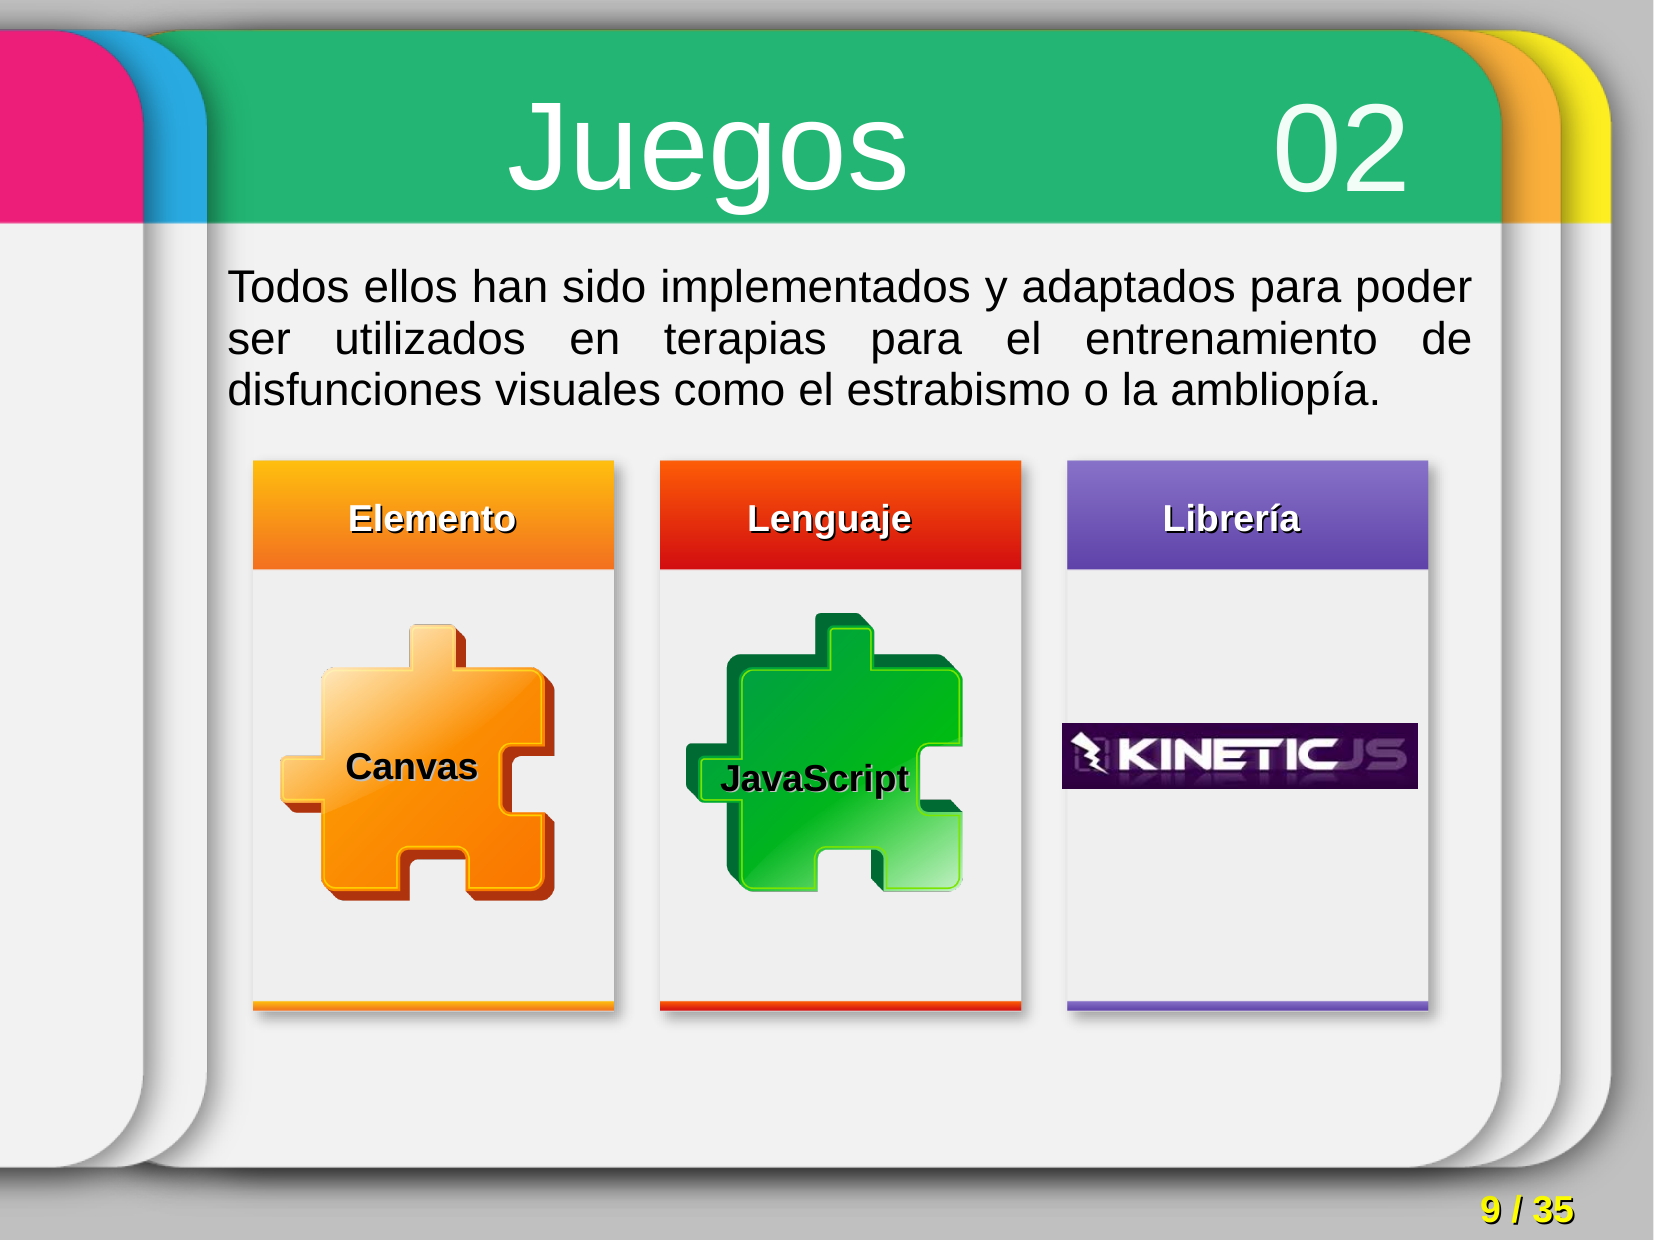

02
# Juegos
Todos ellos han sido implementados y adaptados para poder ser utilizados en terapias para el entrenamiento de disfunciones visuales como el estrabismo o la ambliopía.
Elemento
Lenguaje
Librería
JavaScript
Canvas